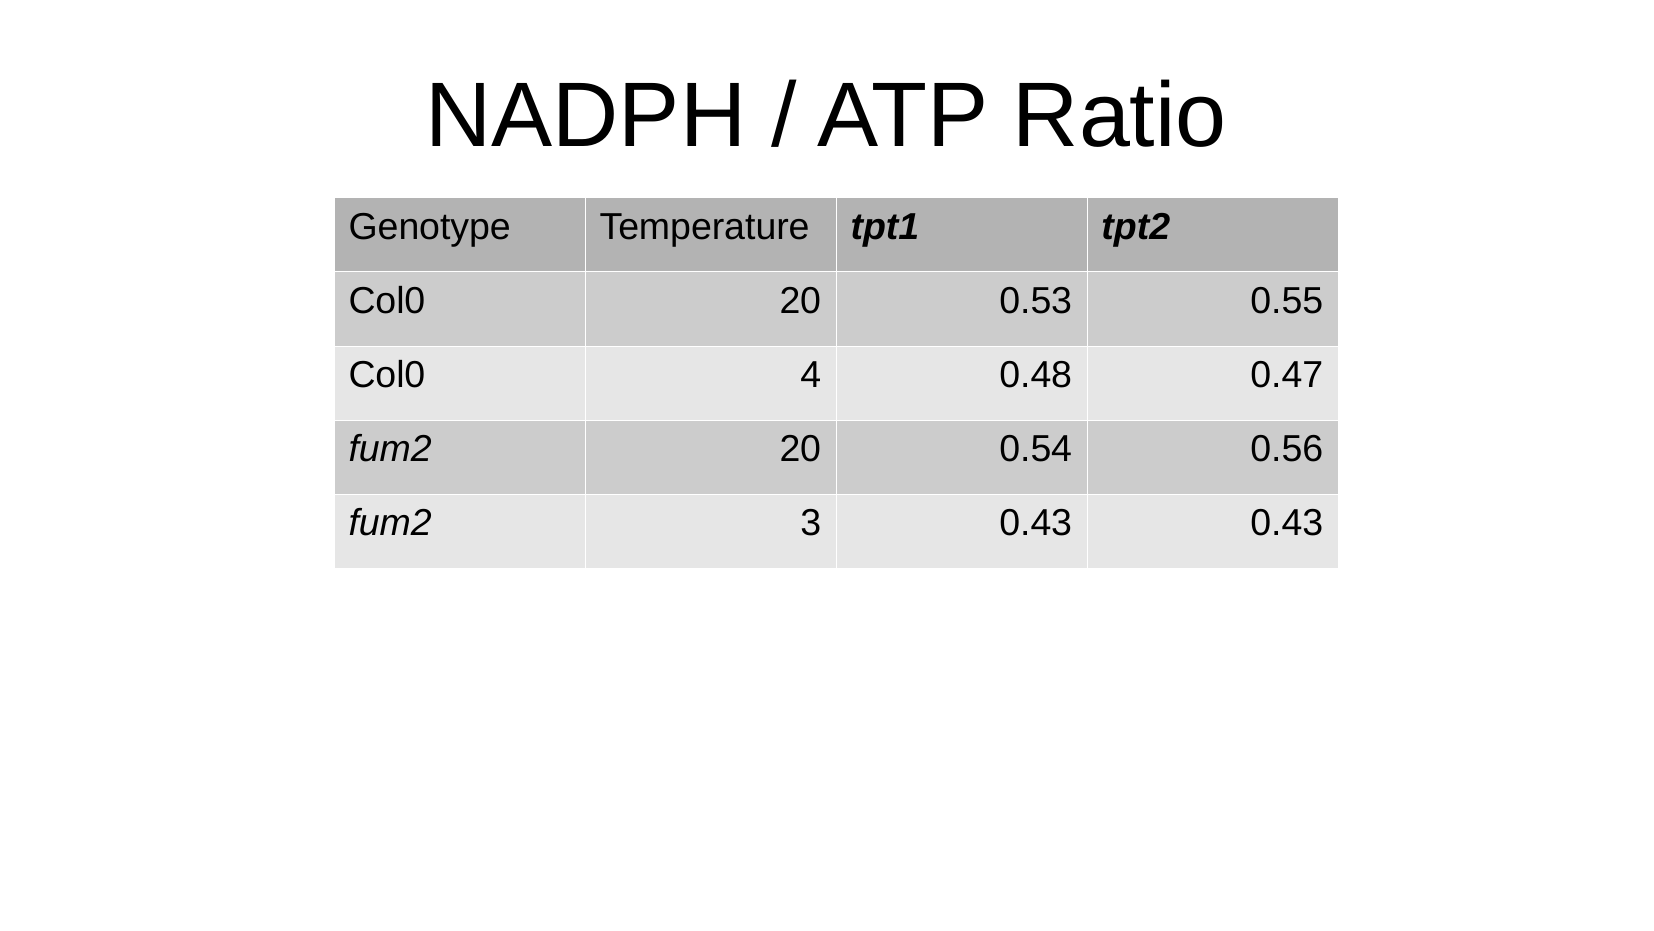

# NADPH / ATP Ratio
| Genotype | Temperature | tpt1 | tpt2 |
| --- | --- | --- | --- |
| Col0 | 20 | 0.53 | 0.55 |
| Col0 | 4 | 0.48 | 0.47 |
| fum2 | 20 | 0.54 | 0.56 |
| fum2 | 3 | 0.43 | 0.43 |